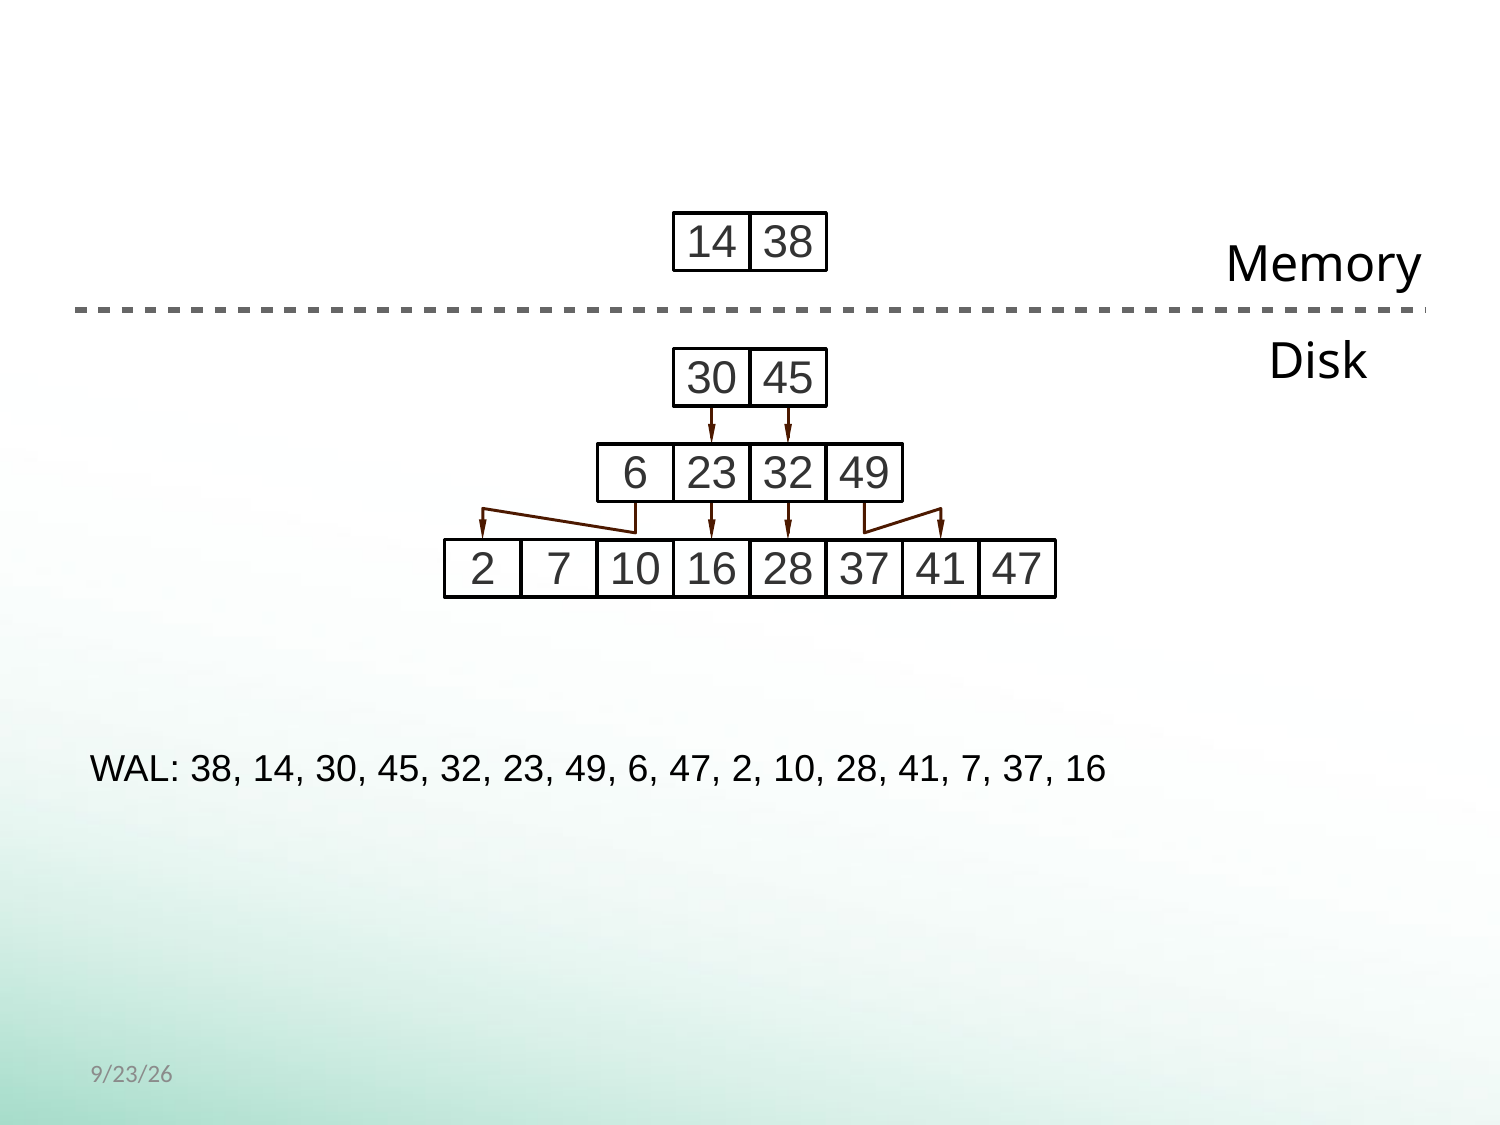

14
38
Memory
Disk
30
45
23
6
32
49
7
2
16
10
28
37
47
41
WAL: 38, 14, 30, 45, 32, 23, 49, 6, 47, 2, 10, 28, 41, 7, 37, 16